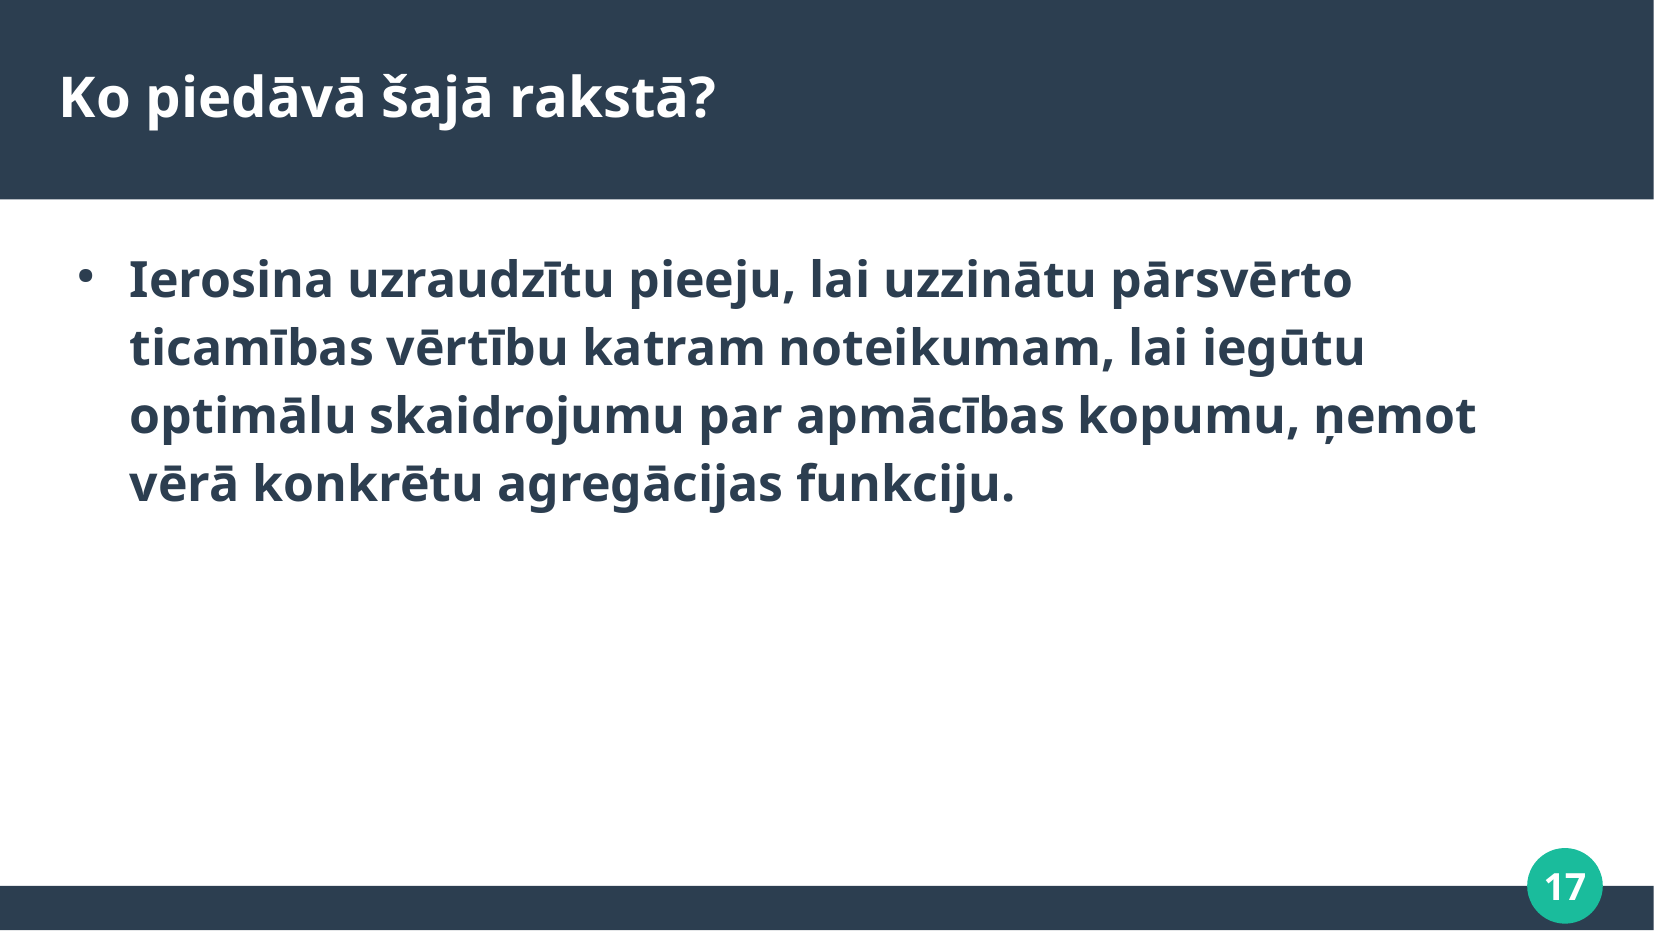

# Ko piedāvā šajā rakstā?
Ierosina uzraudzītu pieeju, lai uzzinātu pārsvērto ticamības vērtību katram noteikumam, lai iegūtu optimālu skaidrojumu par apmācības kopumu, ņemot vērā konkrētu agregācijas funkciju.